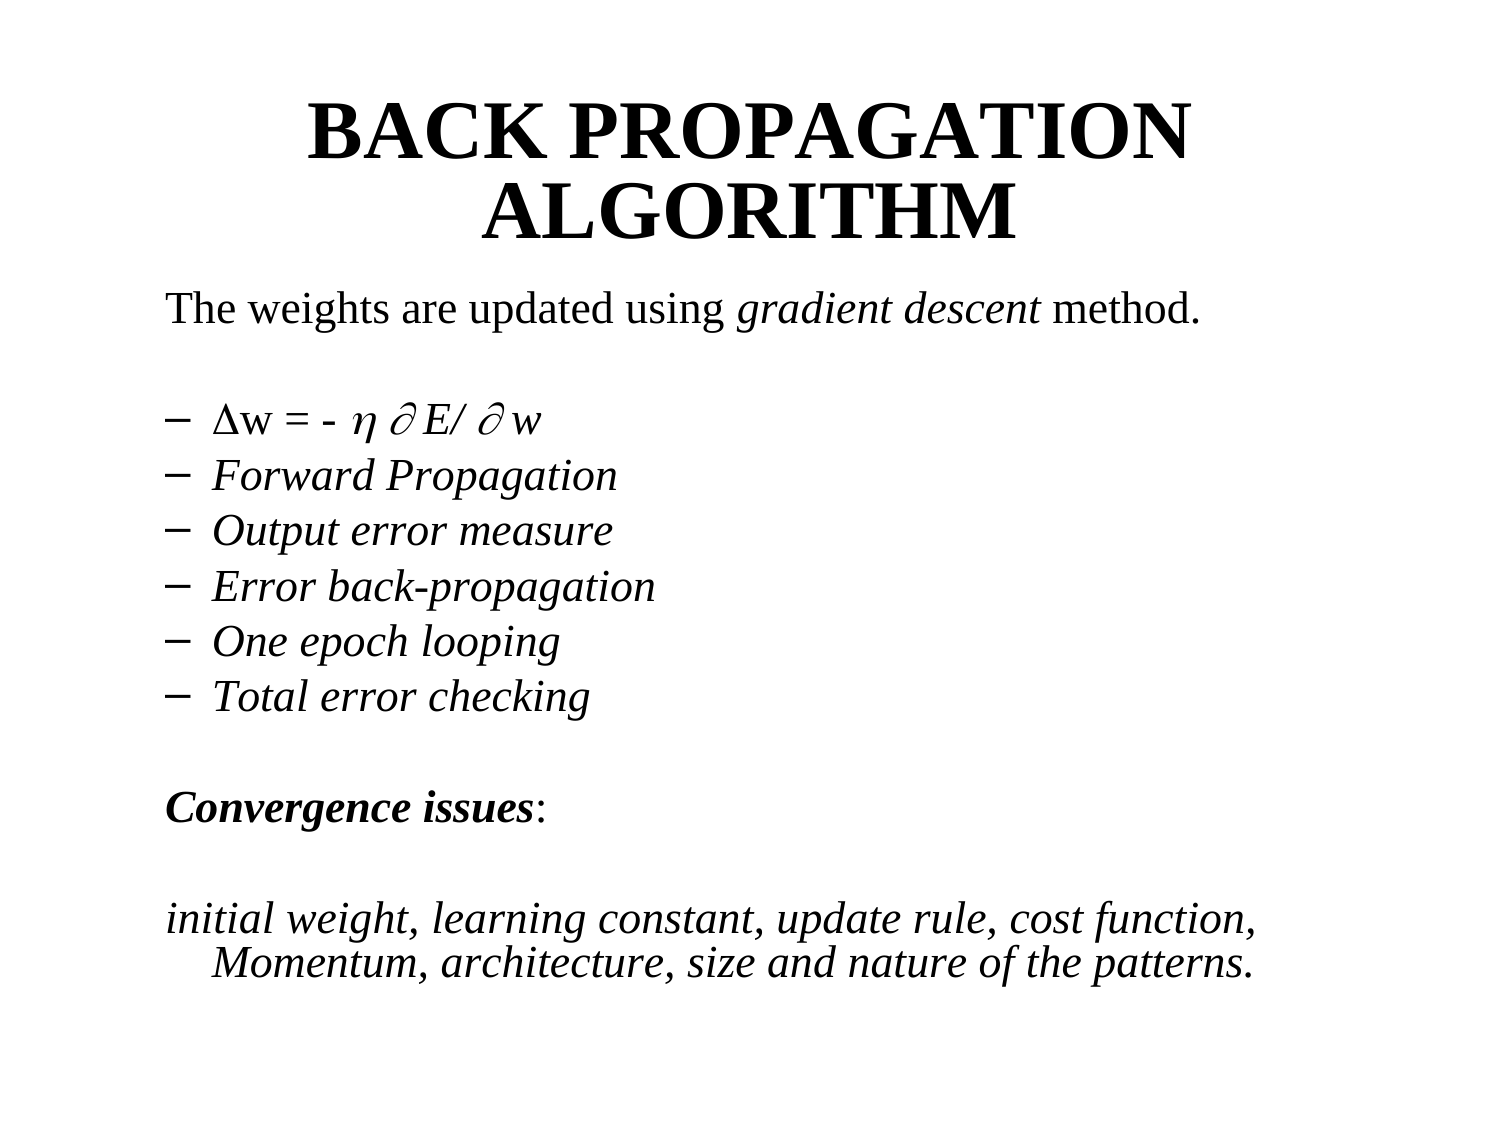

# BACK PROPAGATION ALGORITHM
The weights are updated using gradient descent method.
w = -   E/  w
Forward Propagation
Output error measure
Error back-propagation
One epoch looping
Total error checking
Convergence issues:
initial weight, learning constant, update rule, cost function, Momentum, architecture, size and nature of the patterns.